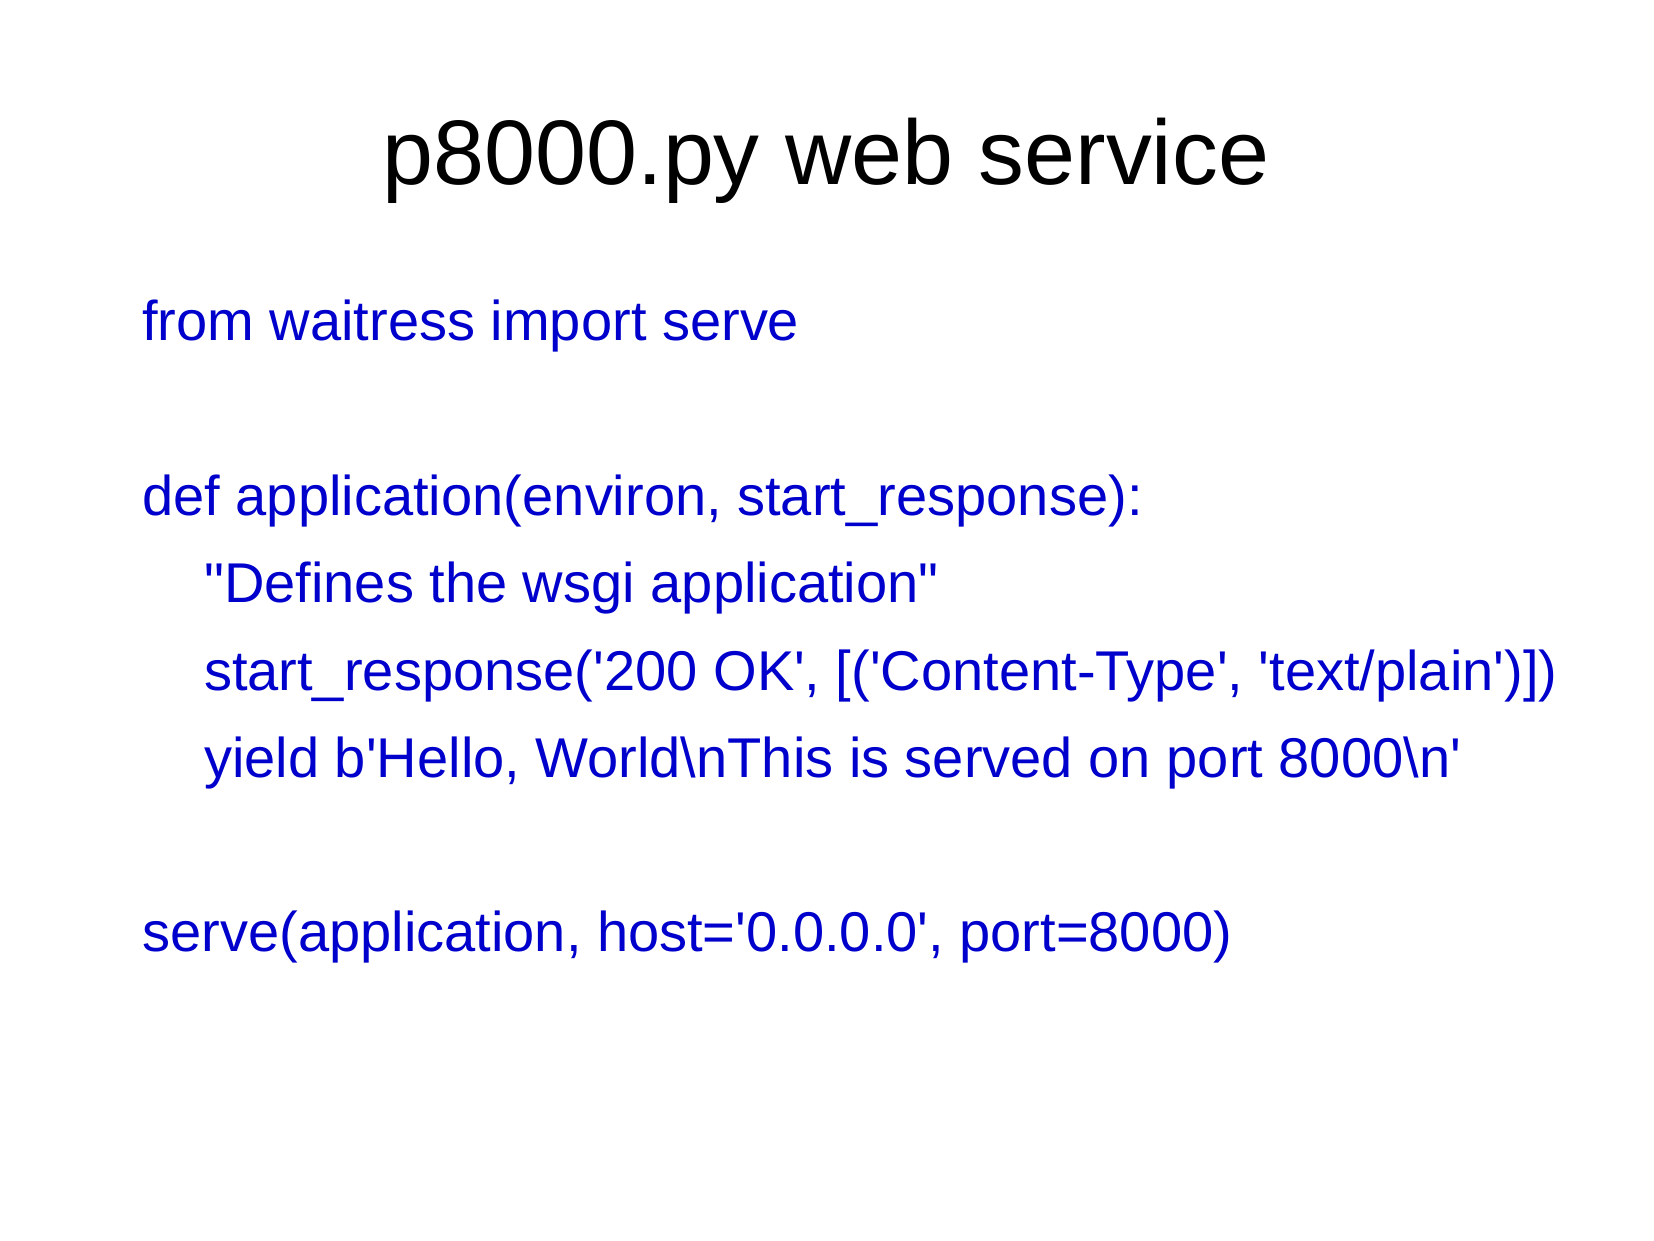

# p8000.py web service
from waitress import serve
def application(environ, start_response):
 "Defines the wsgi application"
 start_response('200 OK', [('Content-Type', 'text/plain')])
 yield b'Hello, World\nThis is served on port 8000\n'
serve(application, host='0.0.0.0', port=8000)